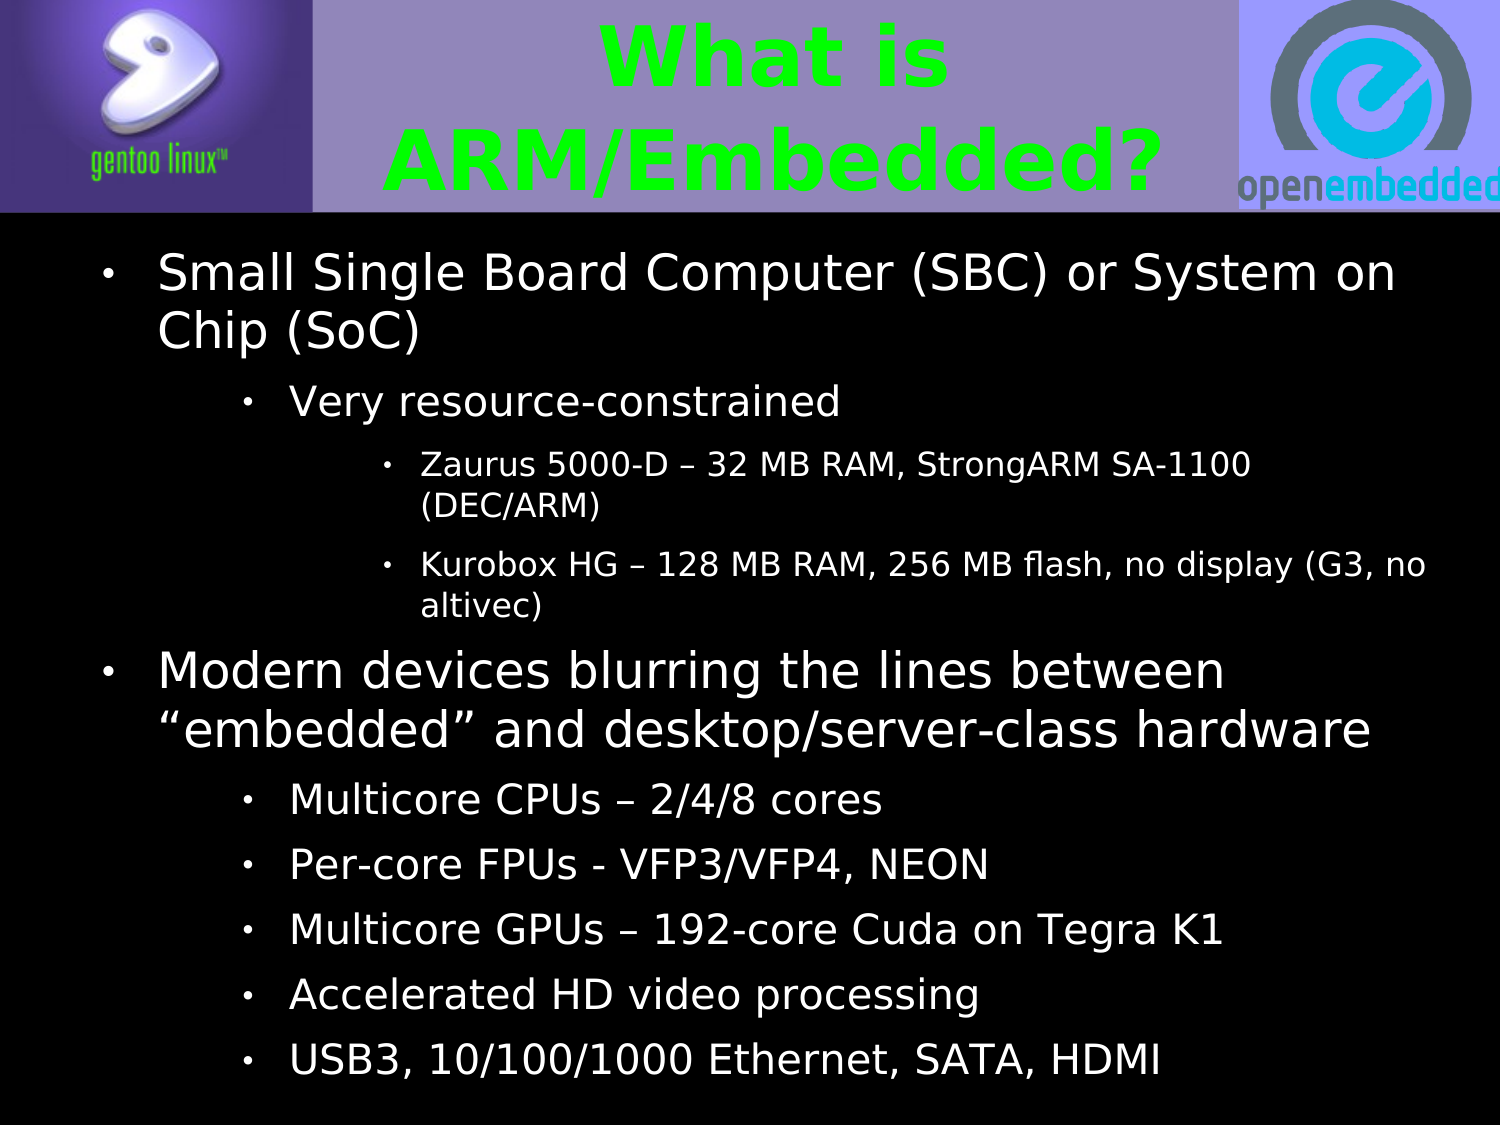

# What is ARM/Embedded?
Small Single Board Computer (SBC) or System on Chip (SoC)
Very resource-constrained
Zaurus 5000-D – 32 MB RAM, StrongARM SA-1100 (DEC/ARM)
Kurobox HG – 128 MB RAM, 256 MB flash, no display (G3, no altivec)
Modern devices blurring the lines between “embedded” and desktop/server-class hardware
Multicore CPUs – 2/4/8 cores
Per-core FPUs - VFP3/VFP4, NEON
Multicore GPUs – 192-core Cuda on Tegra K1
Accelerated HD video processing
USB3, 10/100/1000 Ethernet, SATA, HDMI